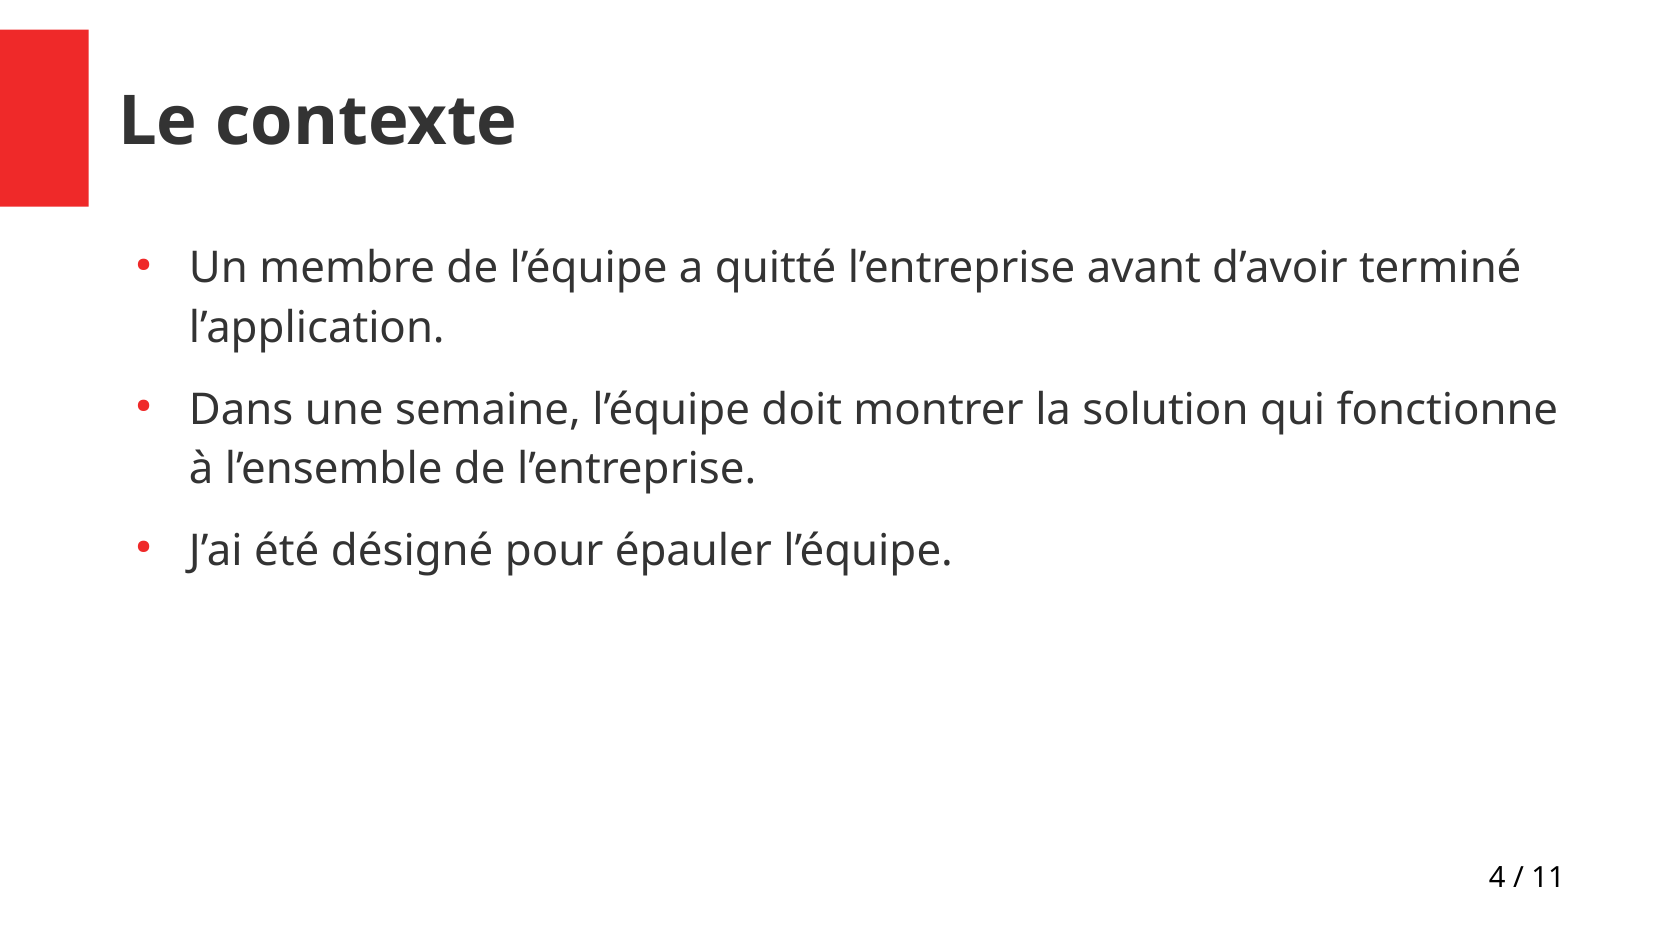

# Le contexte
Un membre de l’équipe a quitté l’entreprise avant d’avoir terminé l’application.
Dans une semaine, l’équipe doit montrer la solution qui fonctionne à l’ensemble de l’entreprise.
J’ai été désigné pour épauler l’équipe.
4